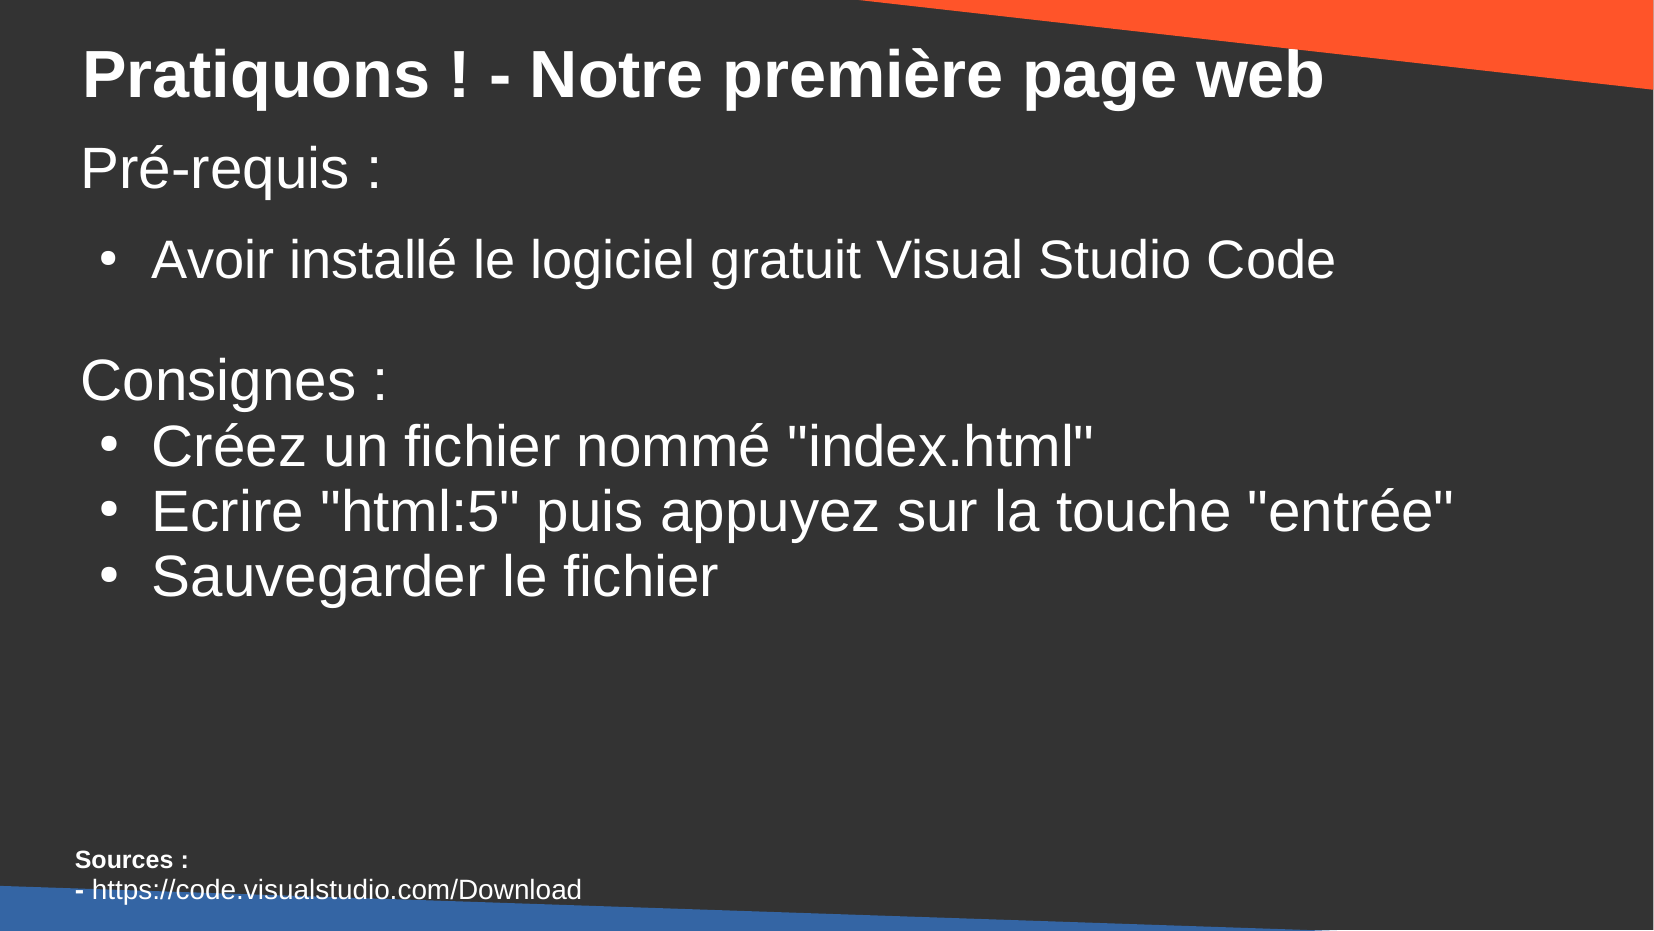

# Pratiquons ! - Notre première page web
Pré-requis :
Avoir installé le logiciel gratuit Visual Studio Code
Consignes :
Créez un fichier nommé "index.html"
Ecrire "html:5" puis appuyez sur la touche "entrée"
Sauvegarder le fichier
Sources :
- https://code.visualstudio.com/Download